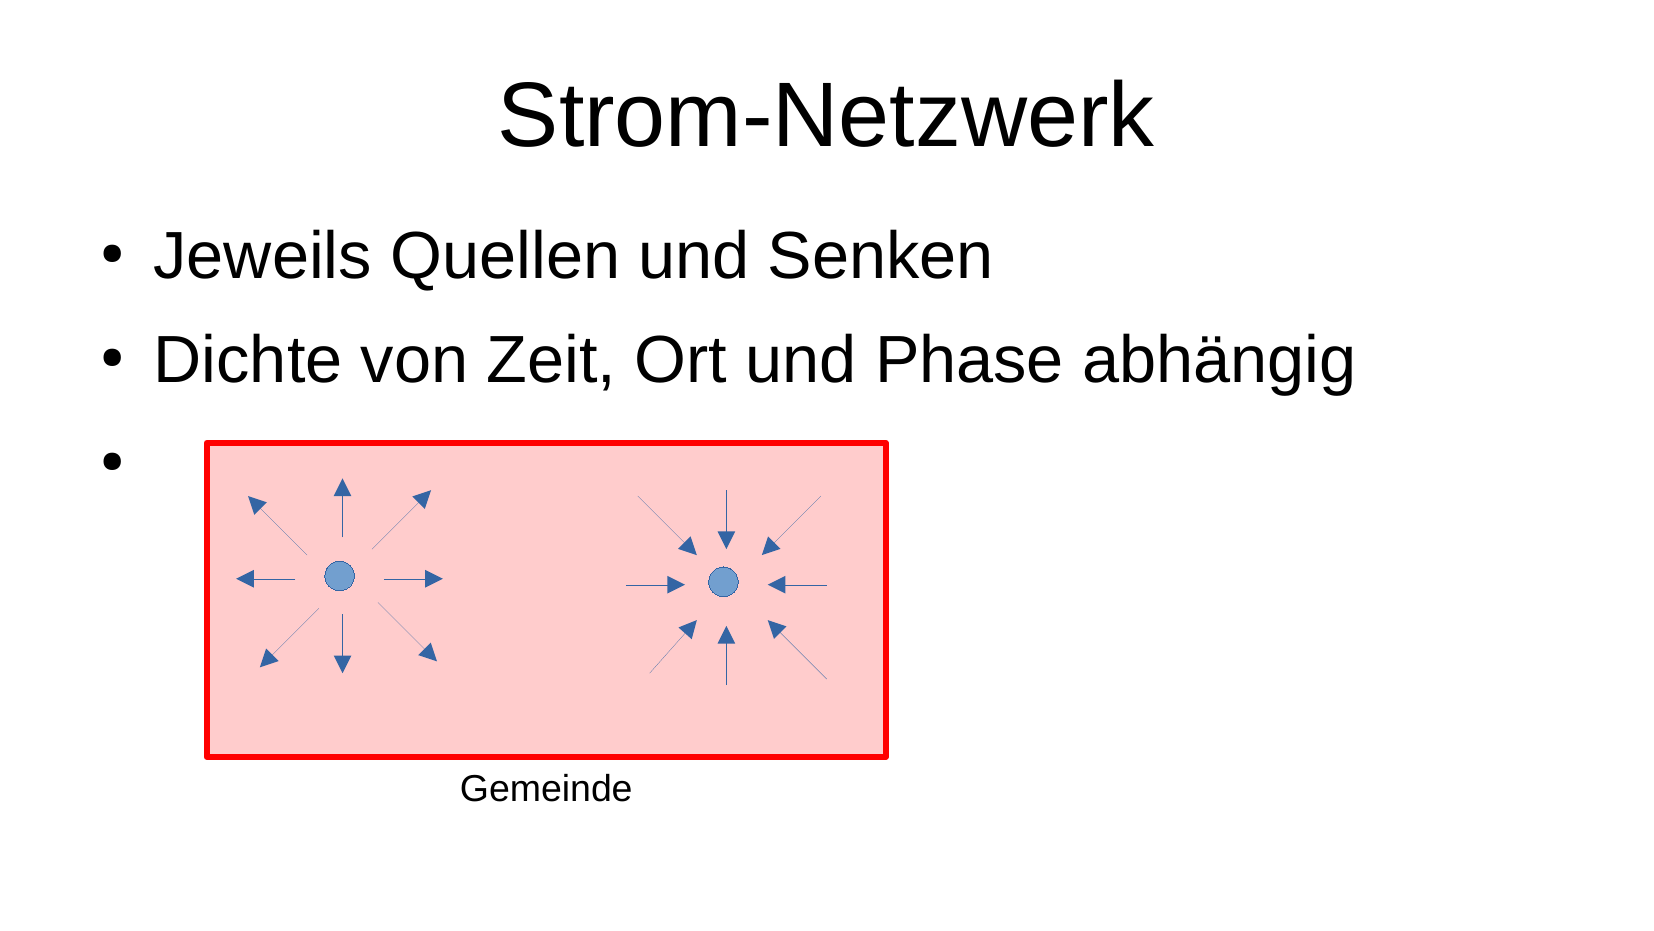

# Strom-Netzwerk
Jeweils Quellen und Senken
Dichte von Zeit, Ort und Phase abhängig
Gemeinde